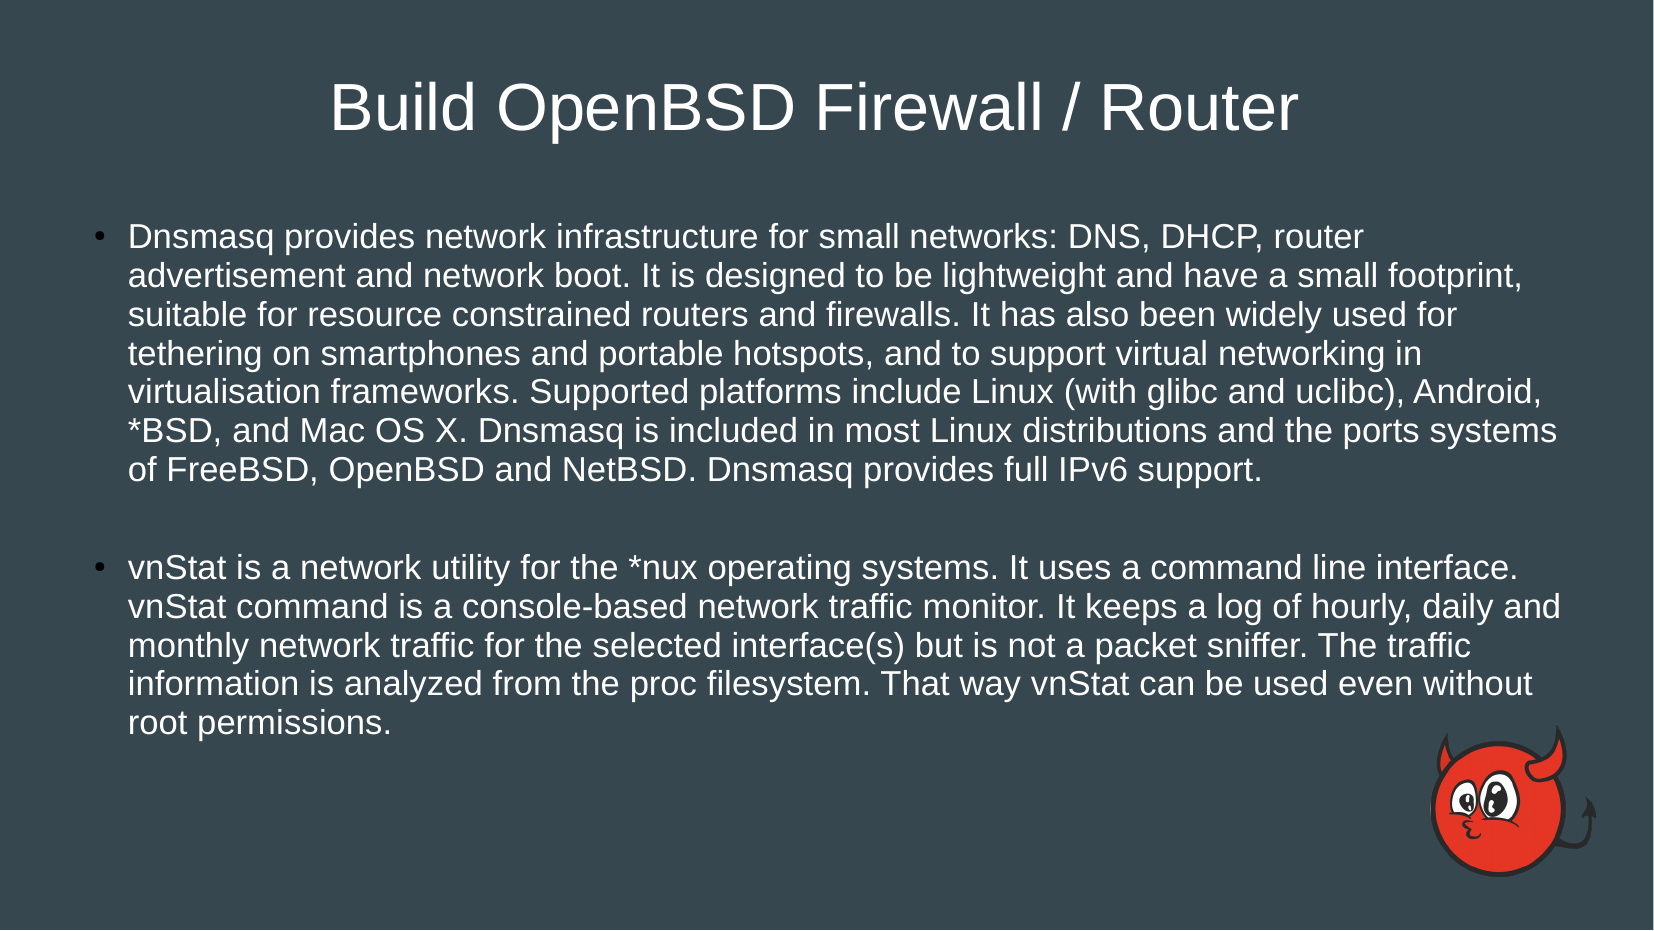

# Build OpenBSD Firewall / Router
Dnsmasq provides network infrastructure for small networks: DNS, DHCP, router advertisement and network boot. It is designed to be lightweight and have a small footprint, suitable for resource constrained routers and firewalls. It has also been widely used for tethering on smartphones and portable hotspots, and to support virtual networking in virtualisation frameworks. Supported platforms include Linux (with glibc and uclibc), Android, *BSD, and Mac OS X. Dnsmasq is included in most Linux distributions and the ports systems of FreeBSD, OpenBSD and NetBSD. Dnsmasq provides full IPv6 support.
vnStat is a network utility for the *nux operating systems. It uses a command line interface. vnStat command is a console-based network traffic monitor. It keeps a log of hourly, daily and monthly network traffic for the selected interface(s) but is not a packet sniffer. The traffic information is analyzed from the proc filesystem. That way vnStat can be used even without root permissions.